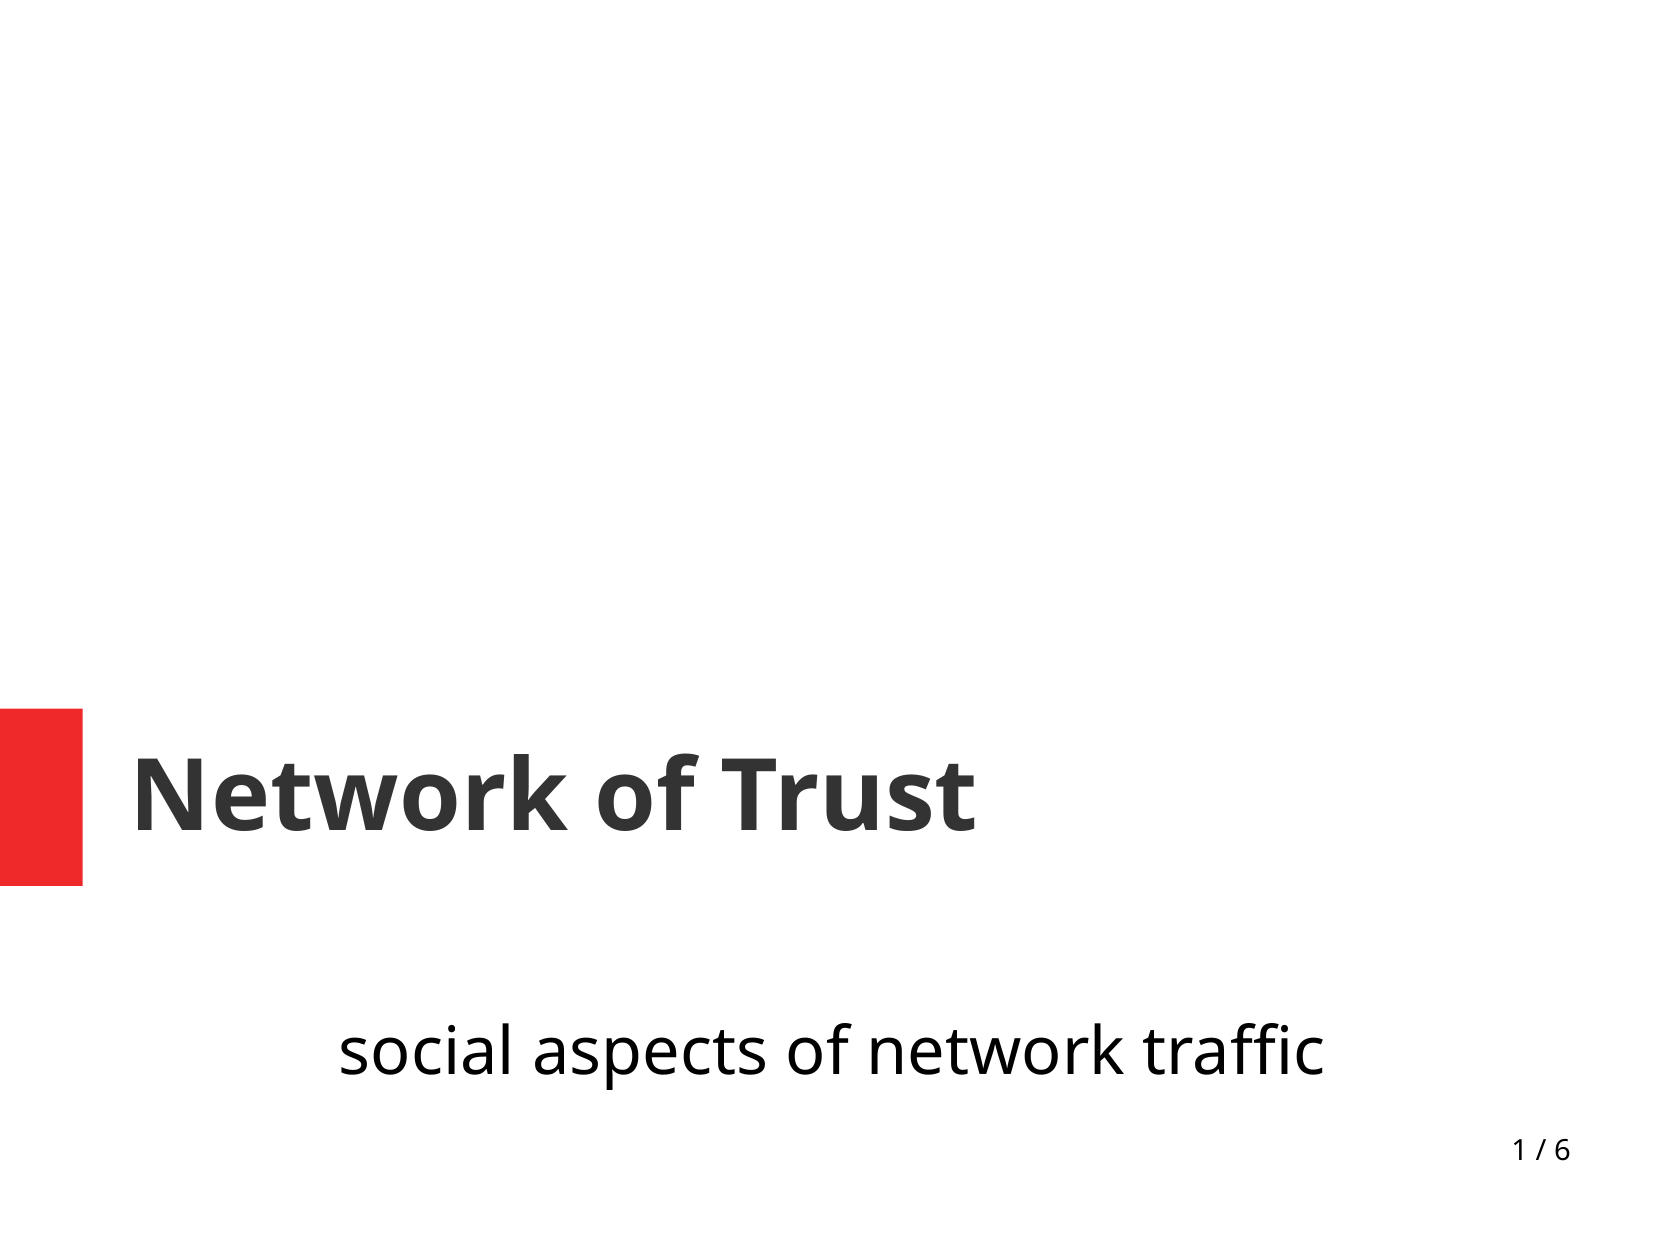

# Network of Trust
social aspects of network traffic
1